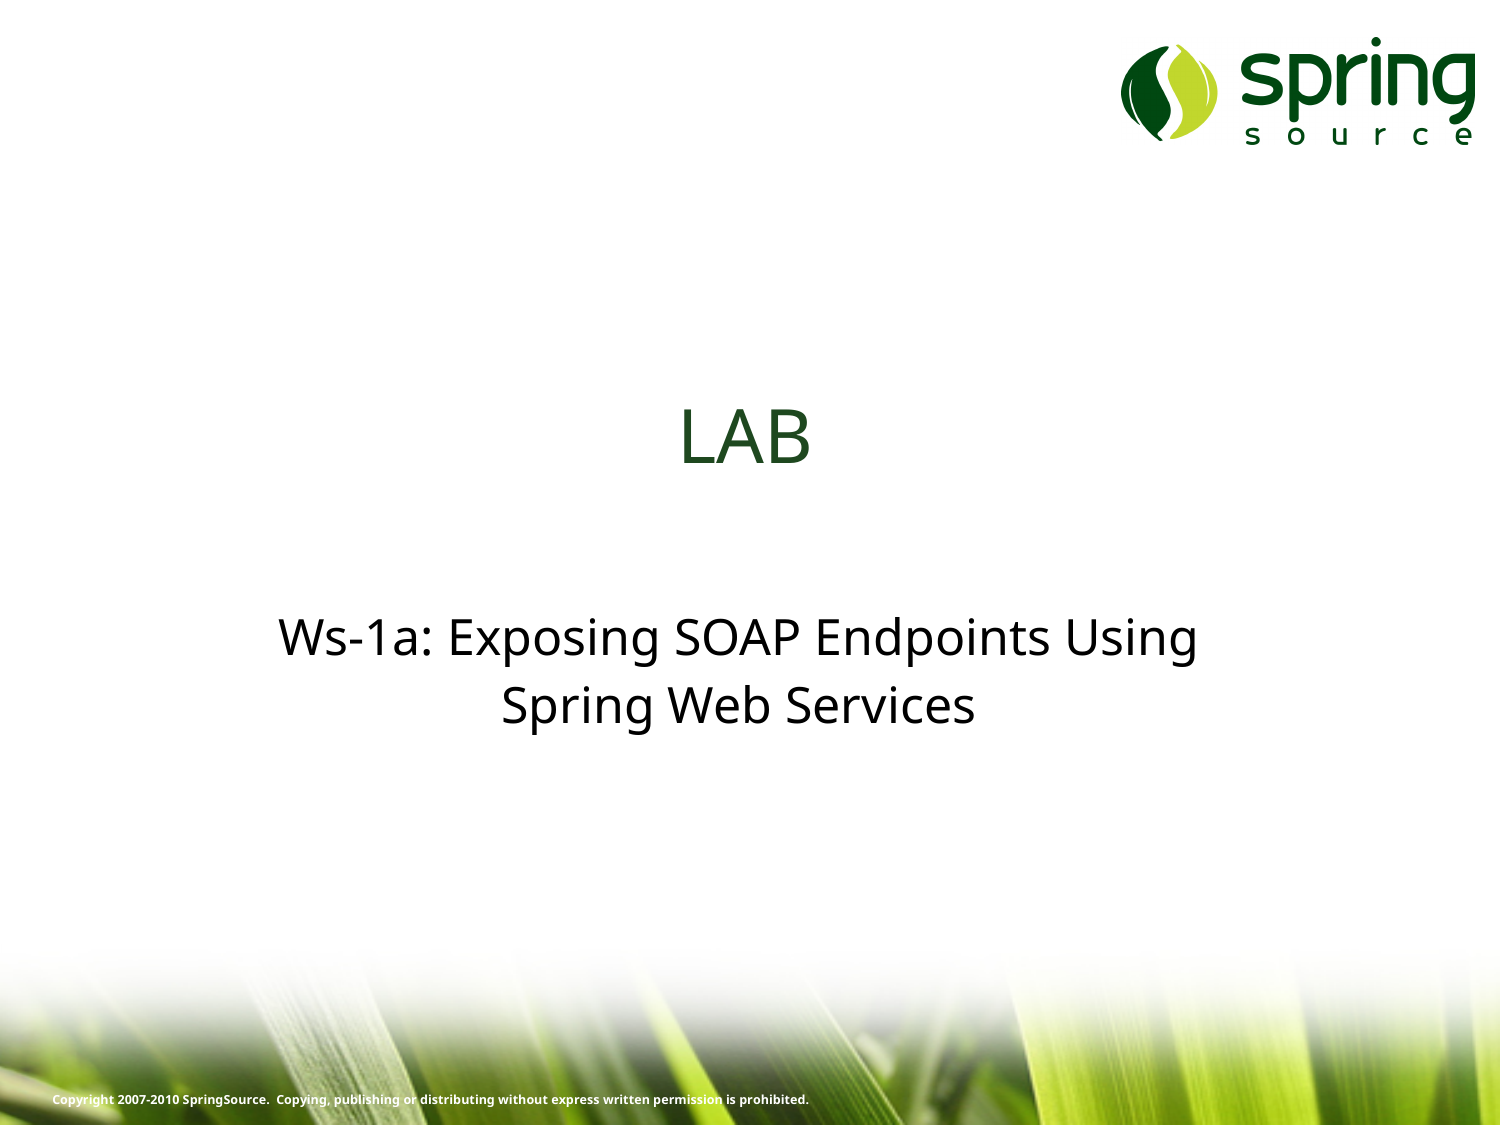

# LAB
Ws-1a: Exposing SOAP Endpoints Using Spring Web Services